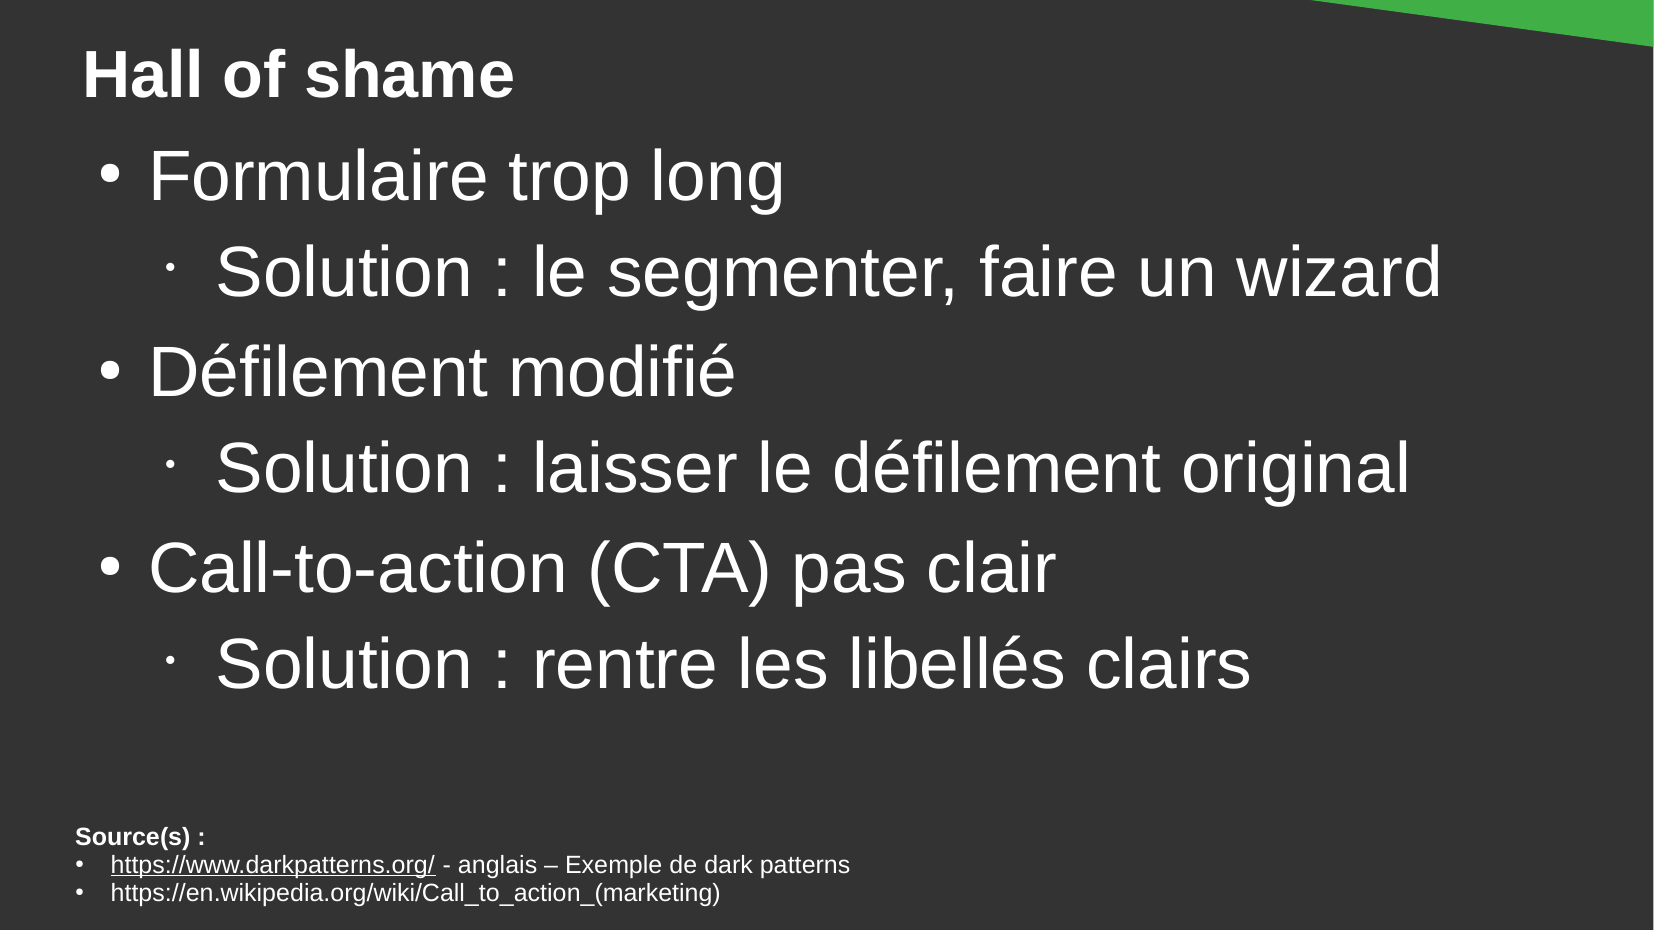

# Hall of shame
Formulaire trop long
Solution : le segmenter, faire un wizard
Défilement modifié
Solution : laisser le défilement original
Call-to-action (CTA) pas clair
Solution : rentre les libellés clairs
Source(s) :
https://www.darkpatterns.org/ - anglais – Exemple de dark patterns
https://en.wikipedia.org/wiki/Call_to_action_(marketing)